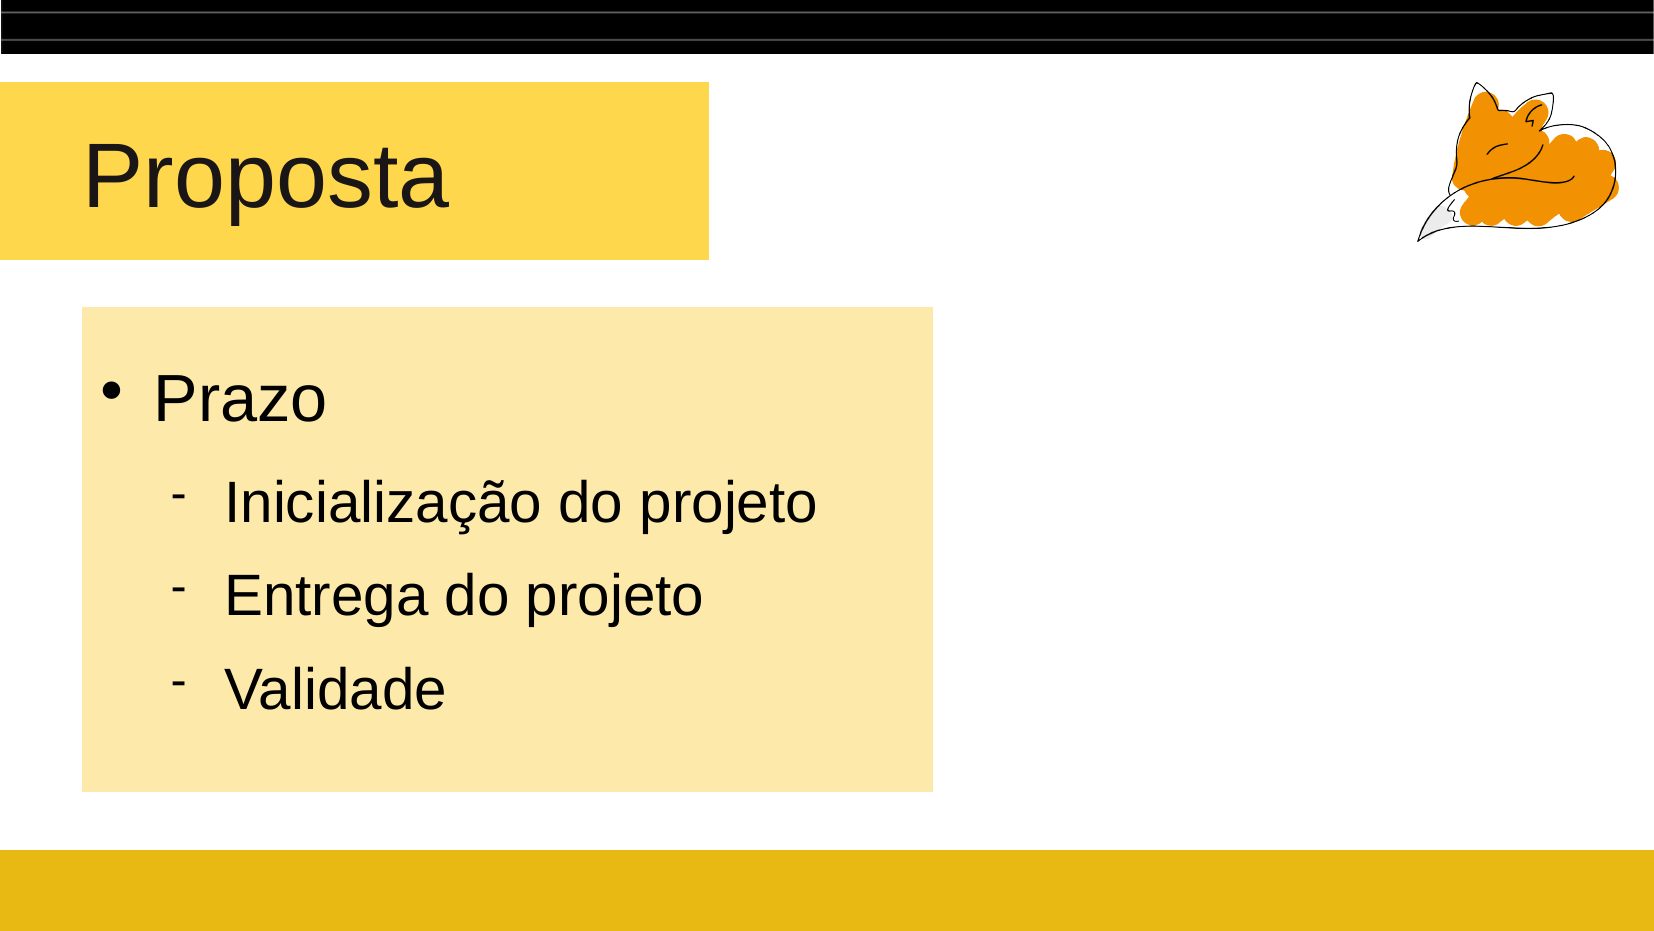

Proposta
Prazo
Inicialização do projeto
Entrega do projeto
Validade